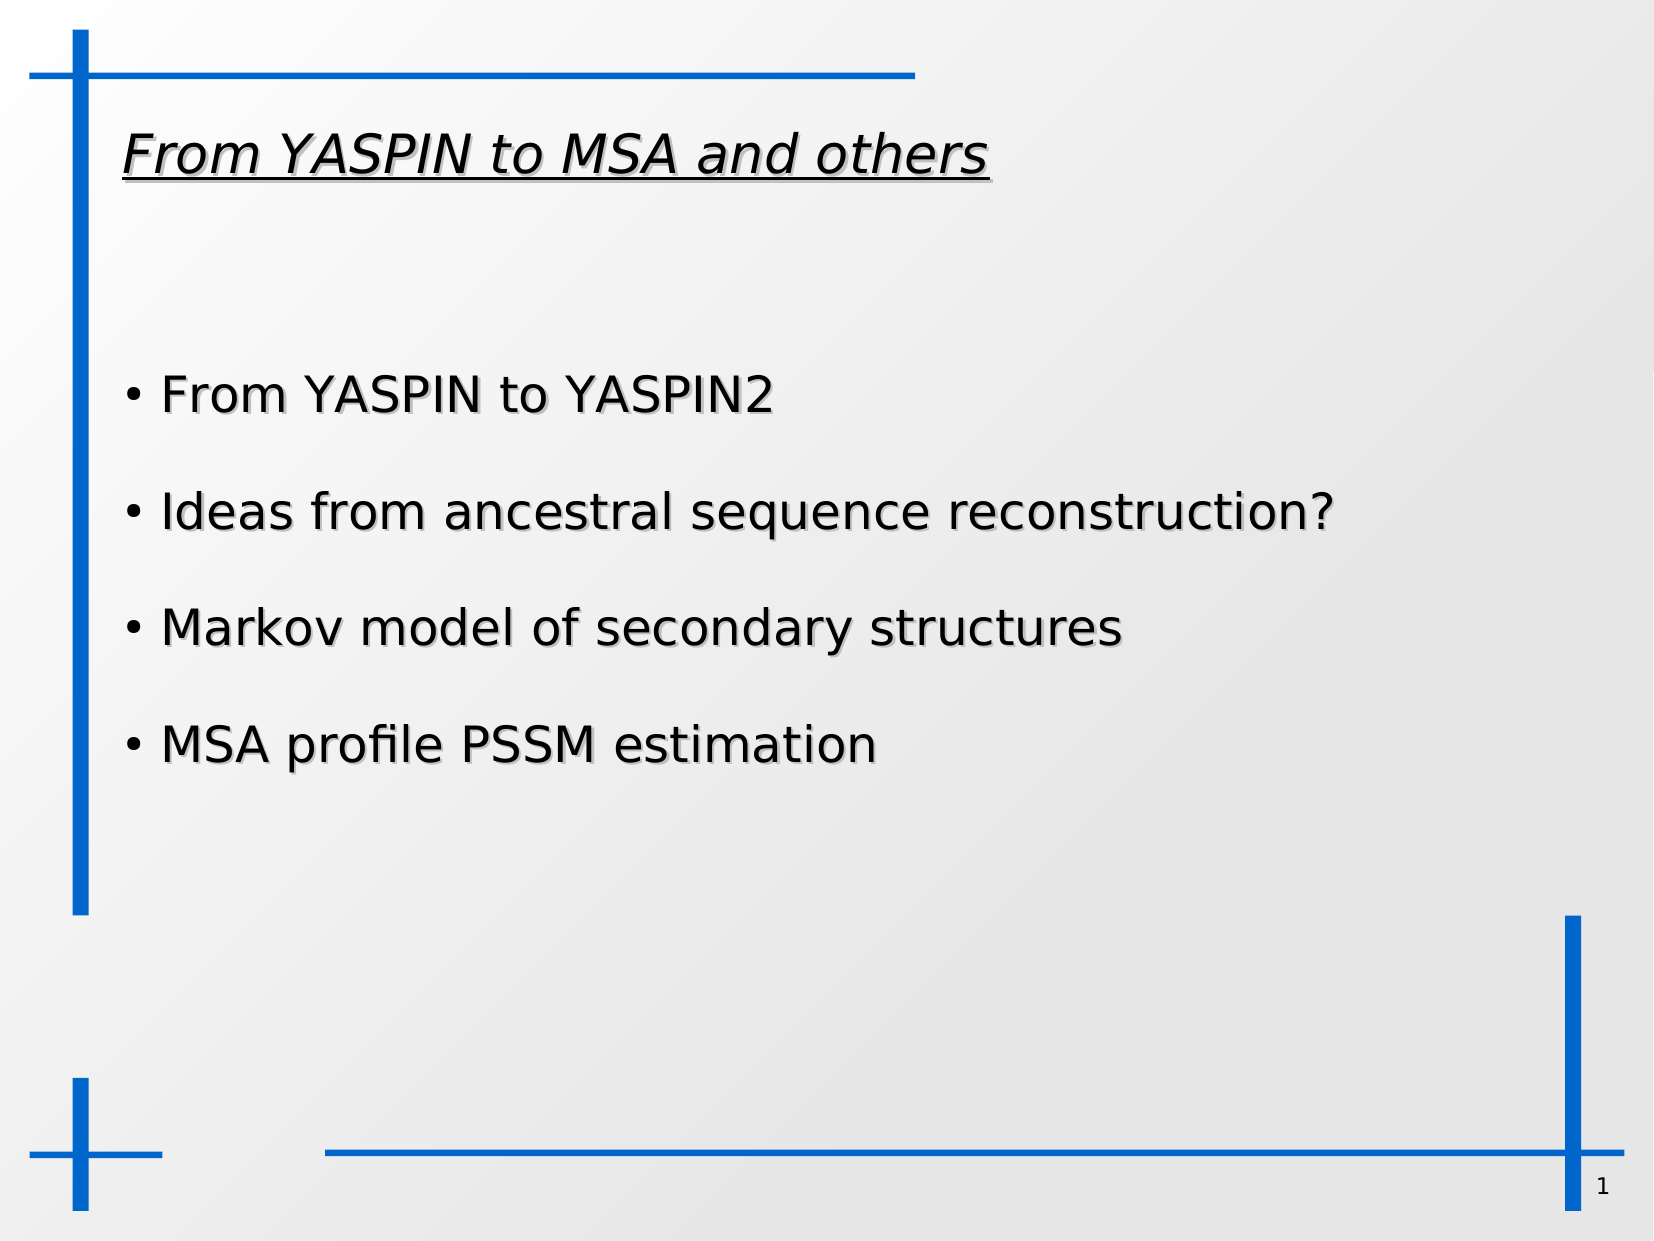

# From YASPIN to MSA and others
From YASPIN to YASPIN2
Ideas from ancestral sequence reconstruction?
Markov model of secondary structures
MSA profile PSSM estimation